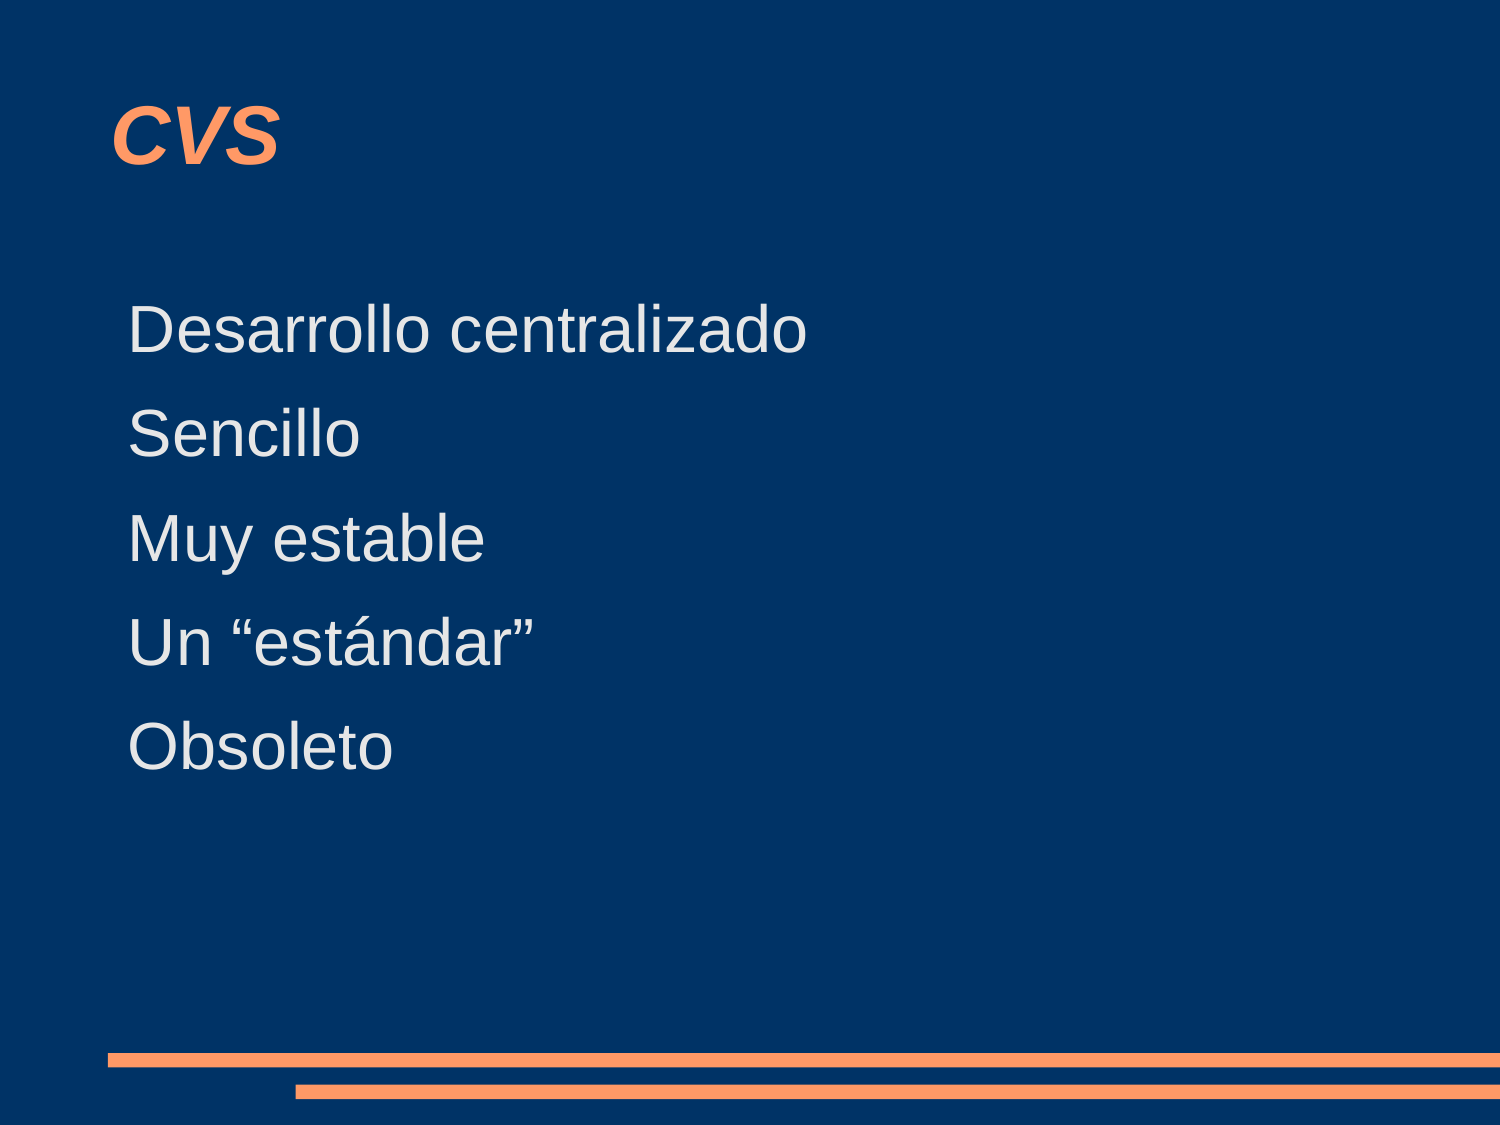

# CVS
Desarrollo centralizado
Sencillo
Muy estable
Un “estándar”
Obsoleto